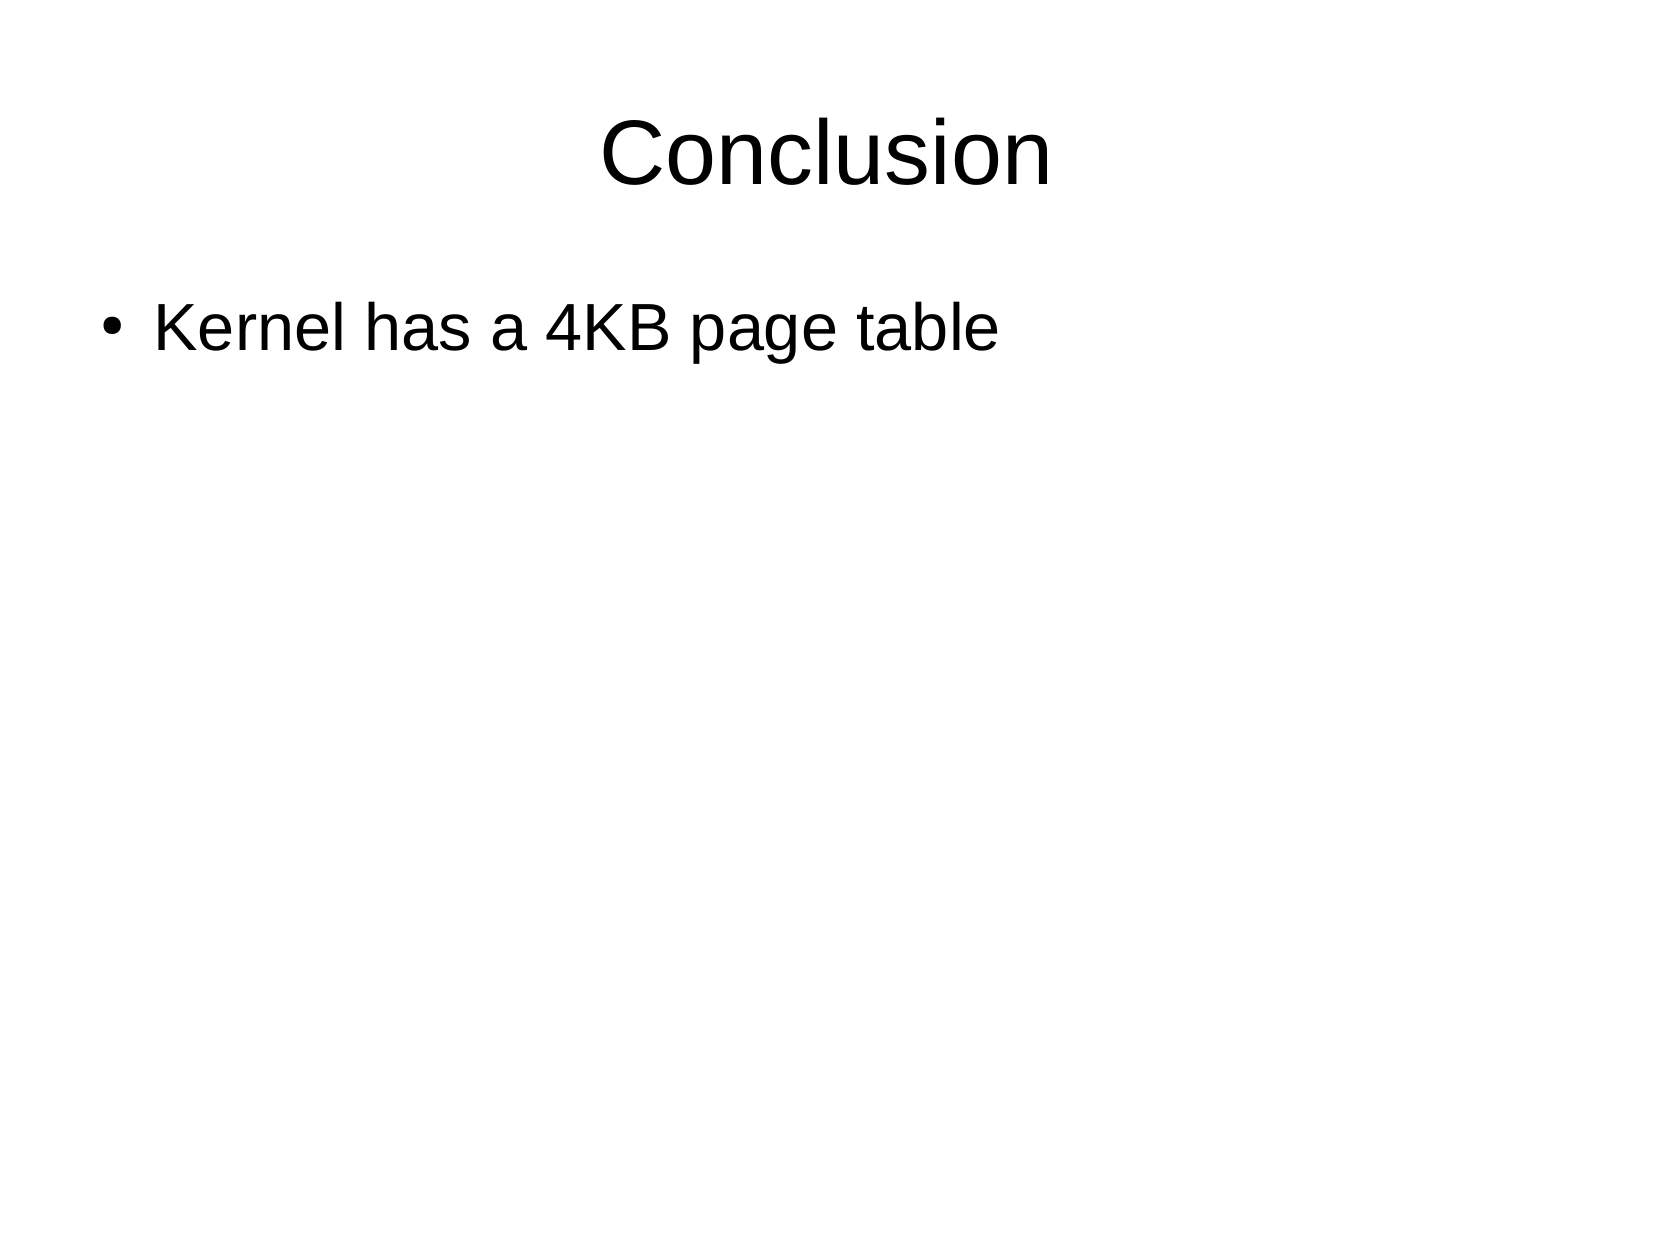

# Conclusion
Kernel has a 4KB page table